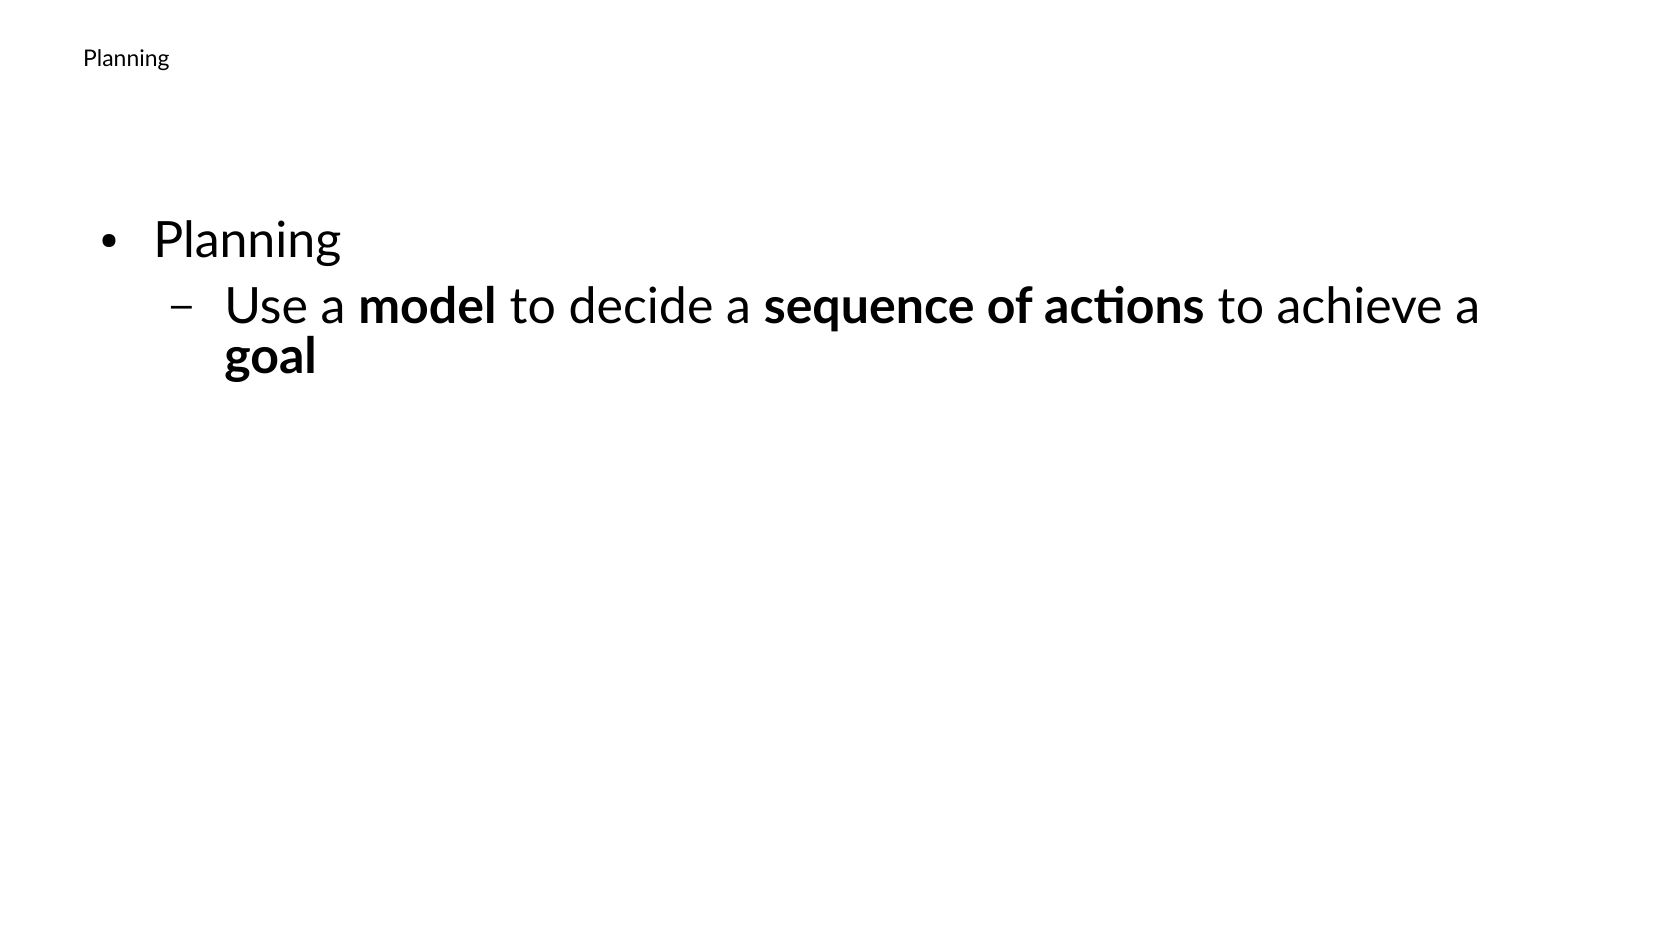

# Planning
Planning
Use a model to decide a sequence of actions to achieve a goal